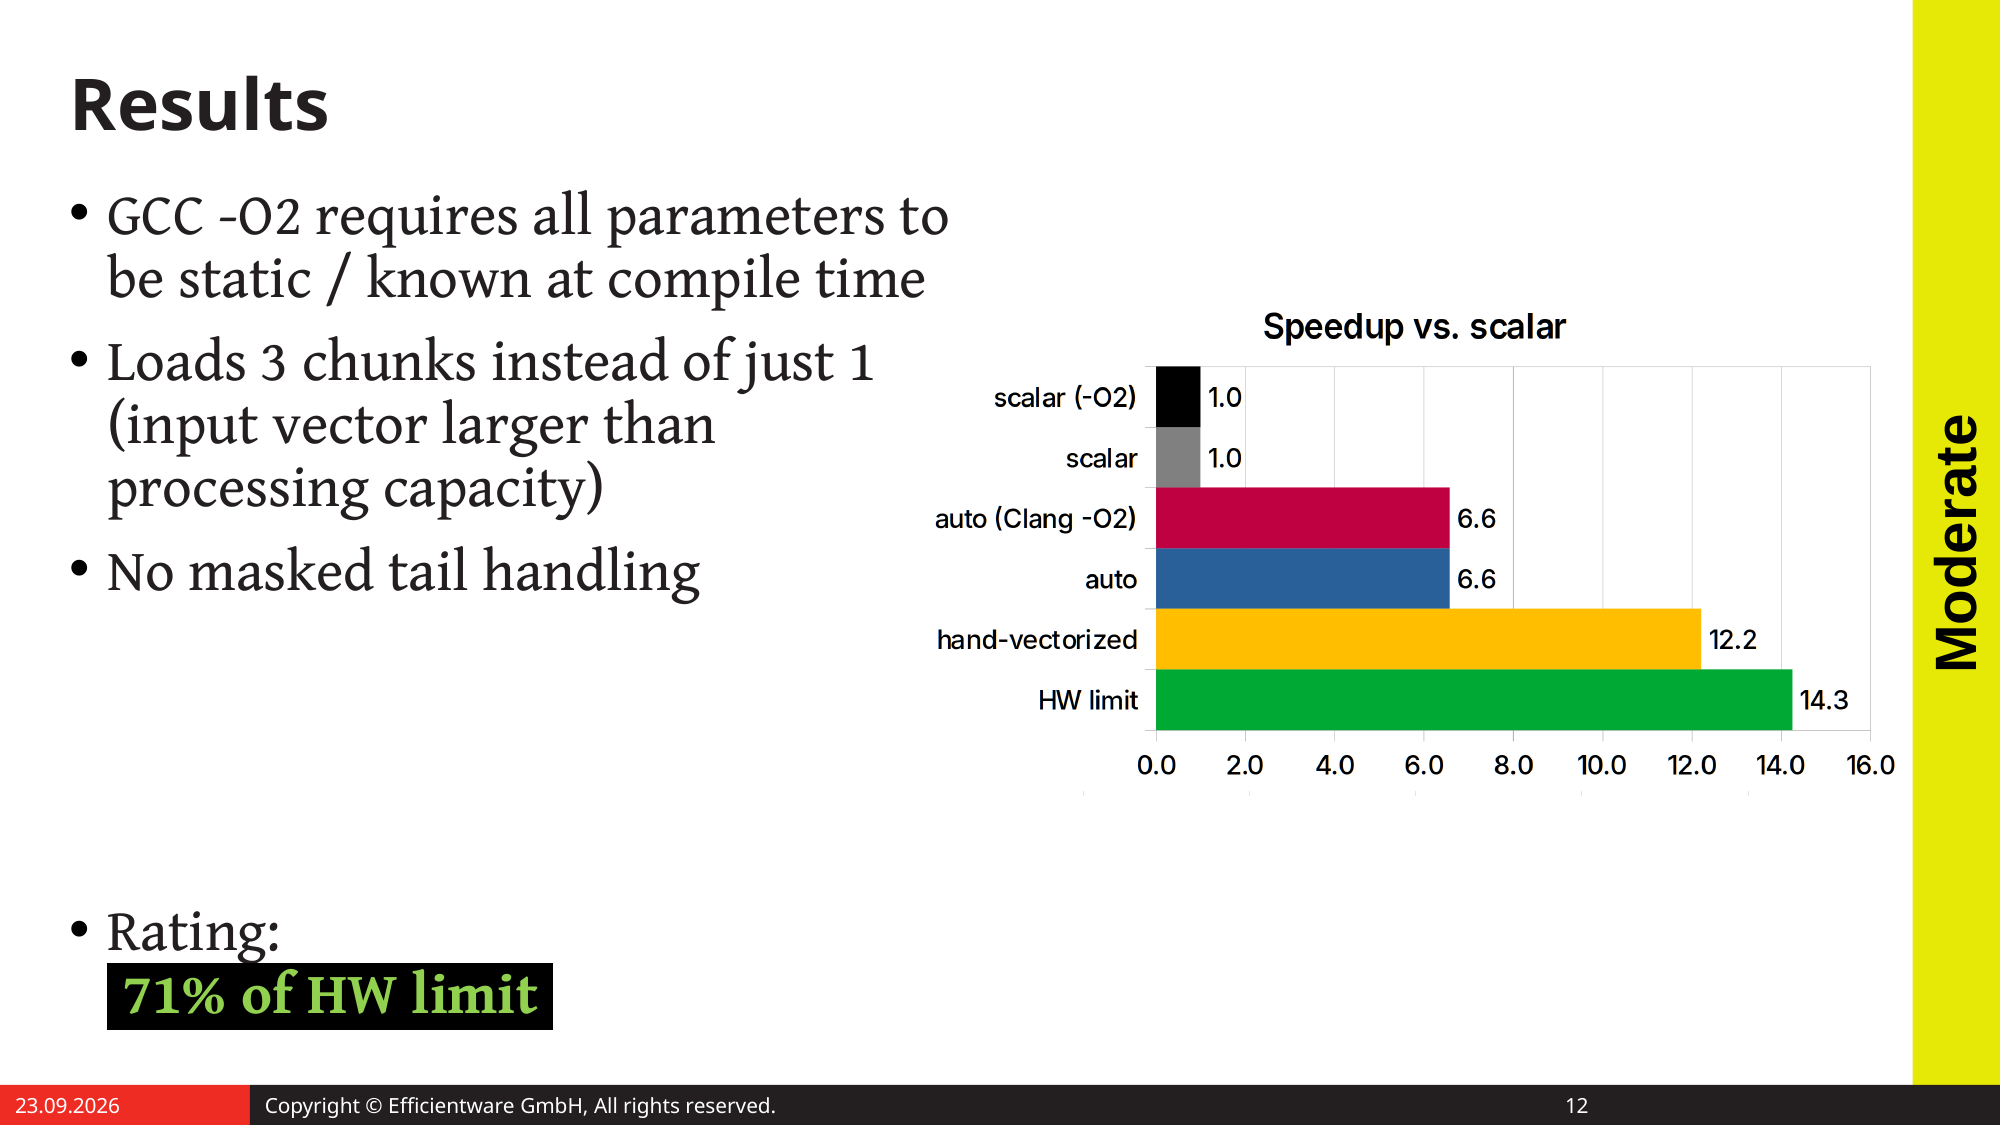

# Results
GCC -O2 requires all parameters to be static / known at compile time
Loads 3 chunks instead of just 1 (input vector larger than processing capacity)
No masked tail handling
Rating:
 71% of HW limit
Moderate
Copyright © Efficientware GmbH, All rights reserved.